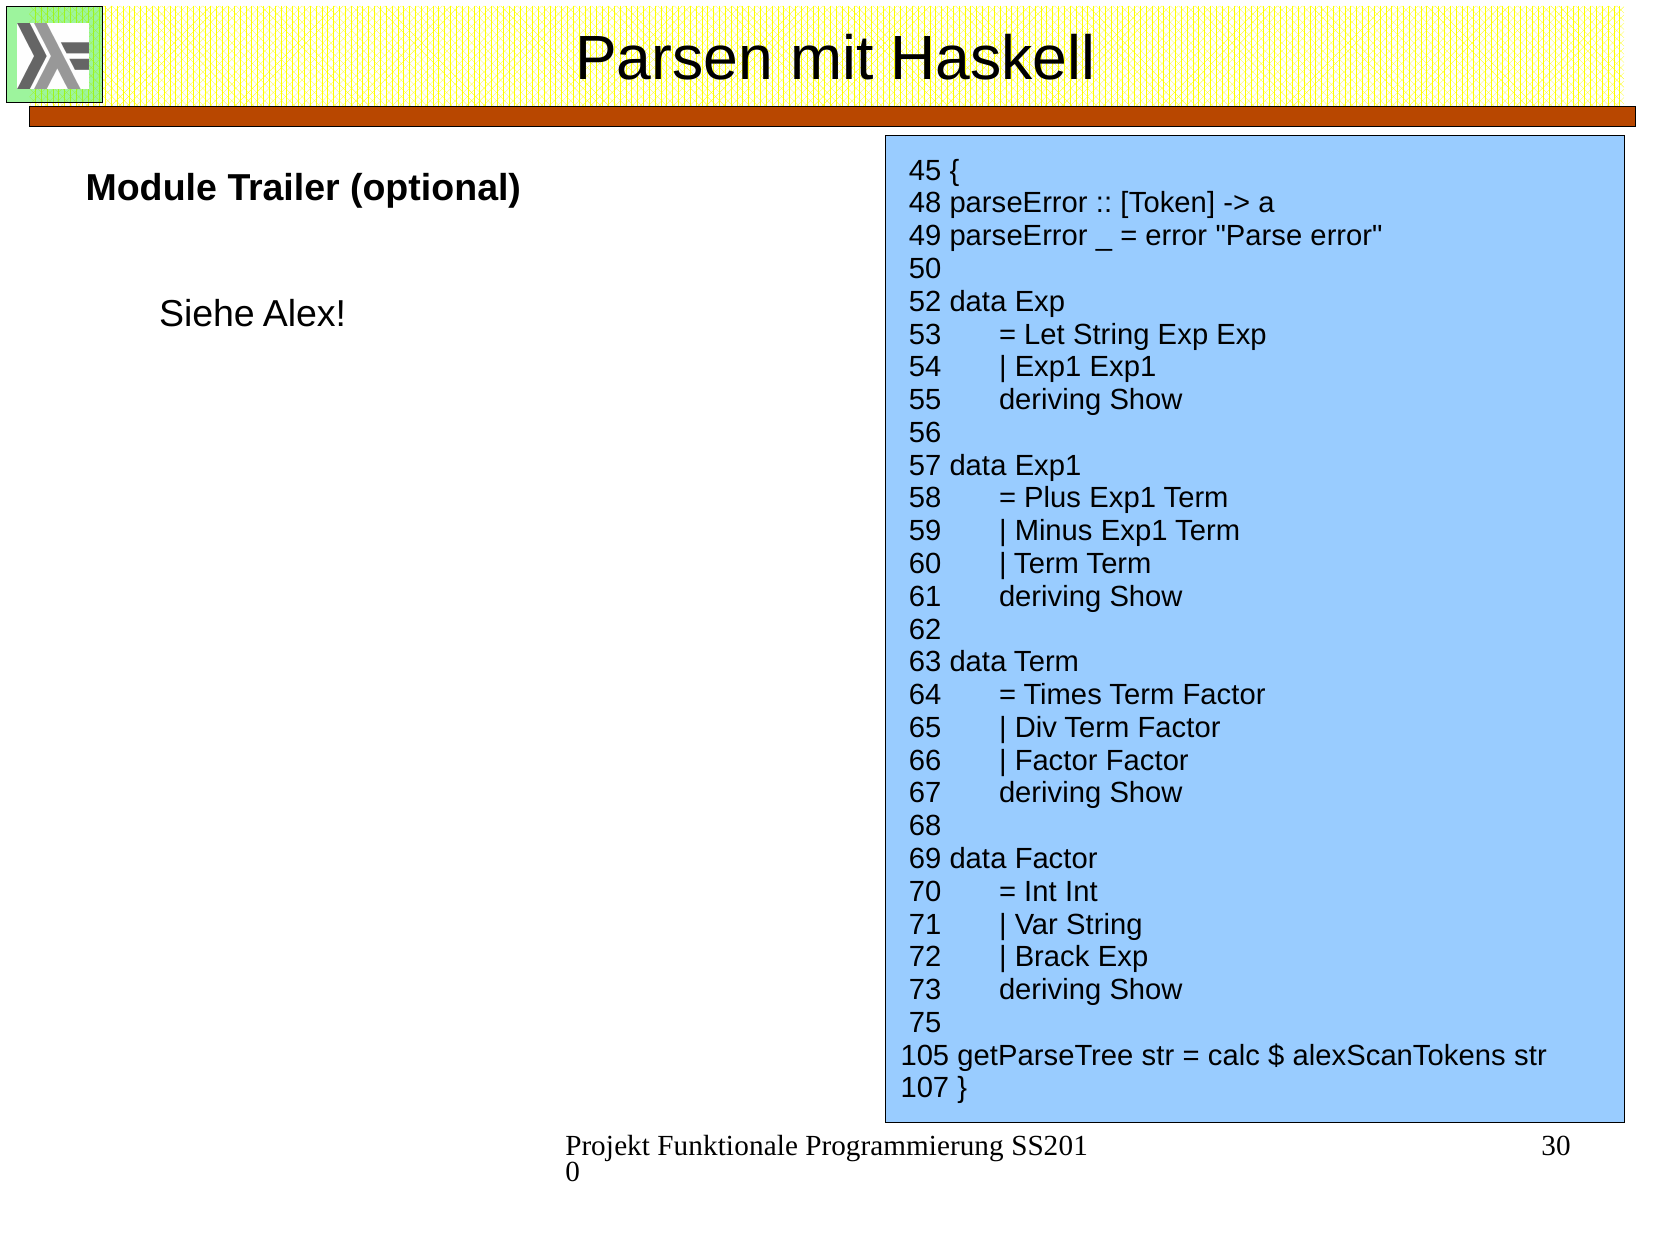

# Parsen mit Haskell
 45 {
 48 parseError :: [Token] -> a
 49 parseError _ = error "Parse error"
 50
 52 data Exp
 53 = Let String Exp Exp
 54 | Exp1 Exp1
 55 deriving Show
 56
 57 data Exp1
 58 = Plus Exp1 Term
 59 | Minus Exp1 Term
 60 | Term Term
 61 deriving Show
 62
 63 data Term
 64 = Times Term Factor
 65 | Div Term Factor
 66 | Factor Factor
 67 deriving Show
 68
 69 data Factor
 70 = Int Int
 71 | Var String
 72 | Brack Exp
 73 deriving Show
 75
105 getParseTree str = calc $ alexScanTokens str
107 }
Module Trailer (optional)
 Siehe Alex!
Projekt Funktionale Programmierung SS2010
30